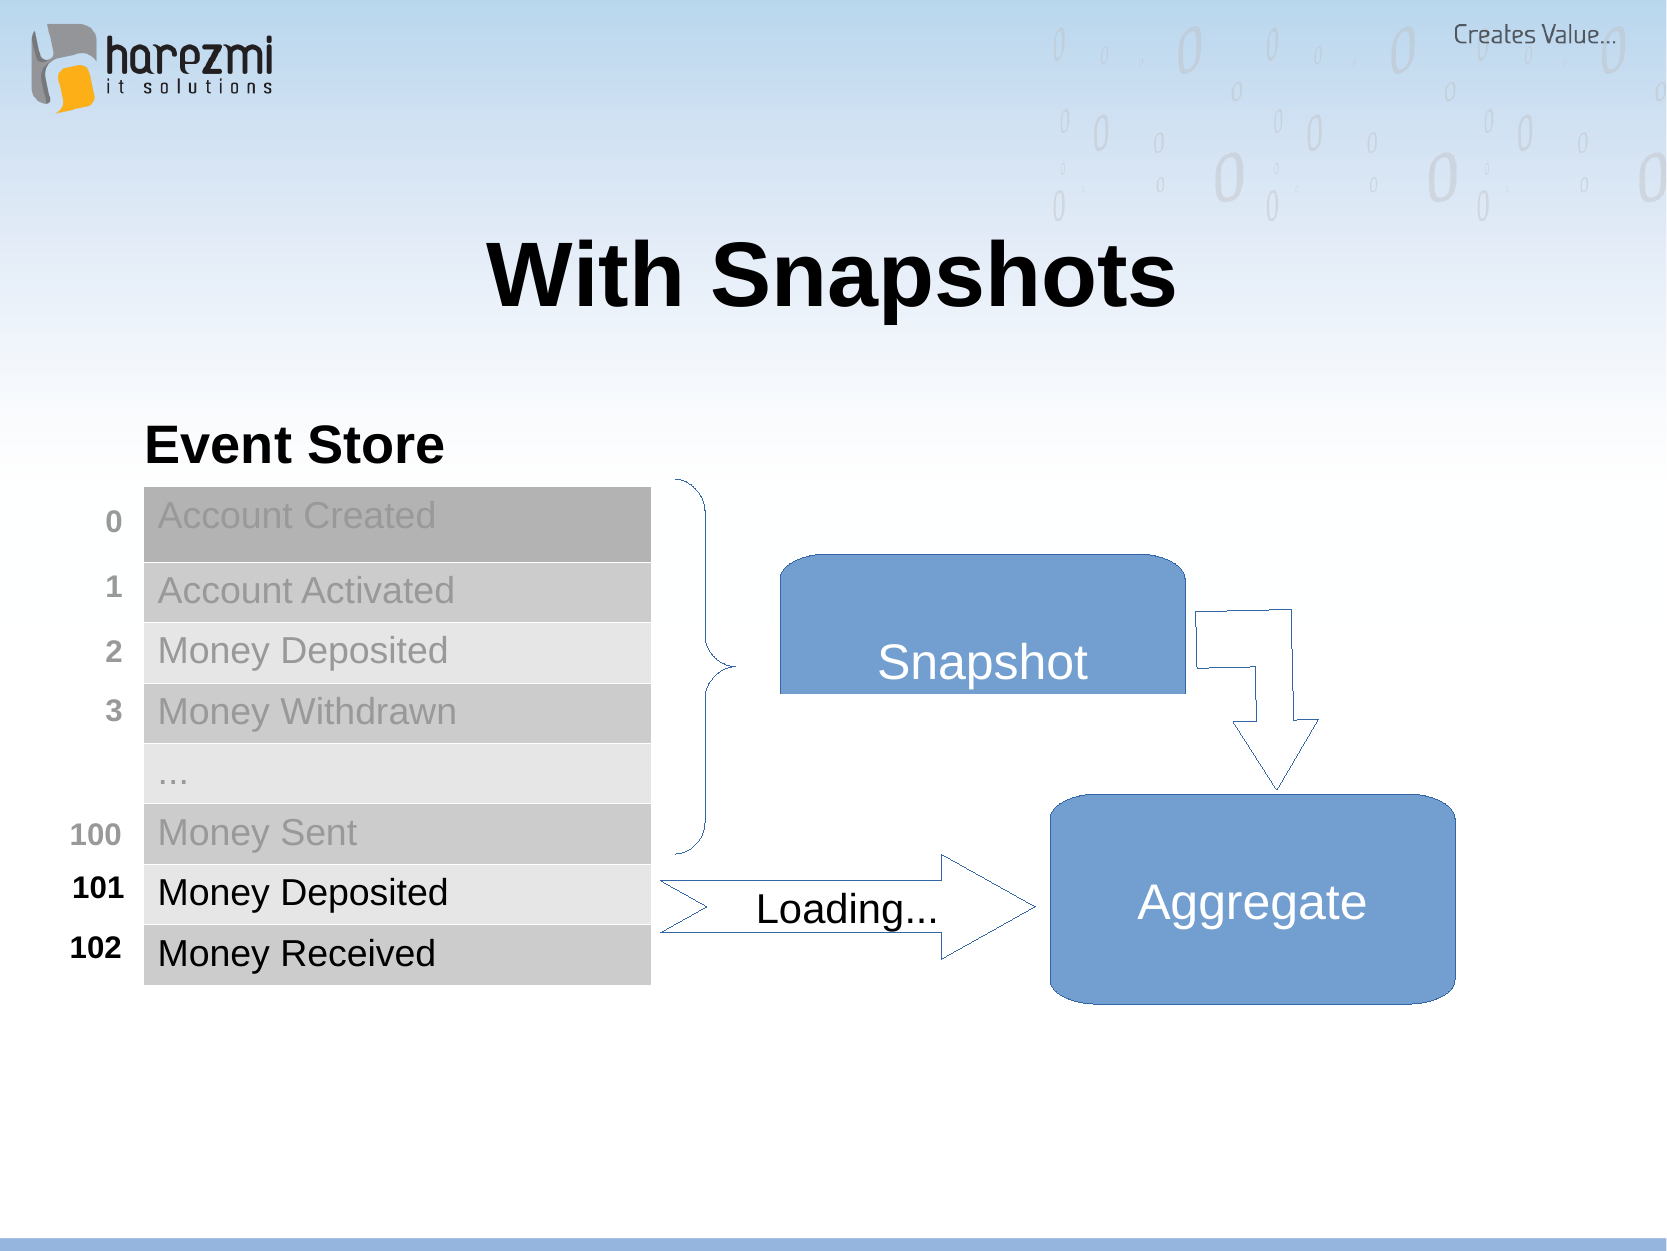

With Snapshots
Event Store
| Account Created |
| --- |
| Account Activated |
| Money Deposited |
| Money Withdrawn |
| ... |
| Money Sent |
| Money Deposited |
| Money Received |
0
Snapshot
1
2
3
Aggregate
100
Loading...
101
102